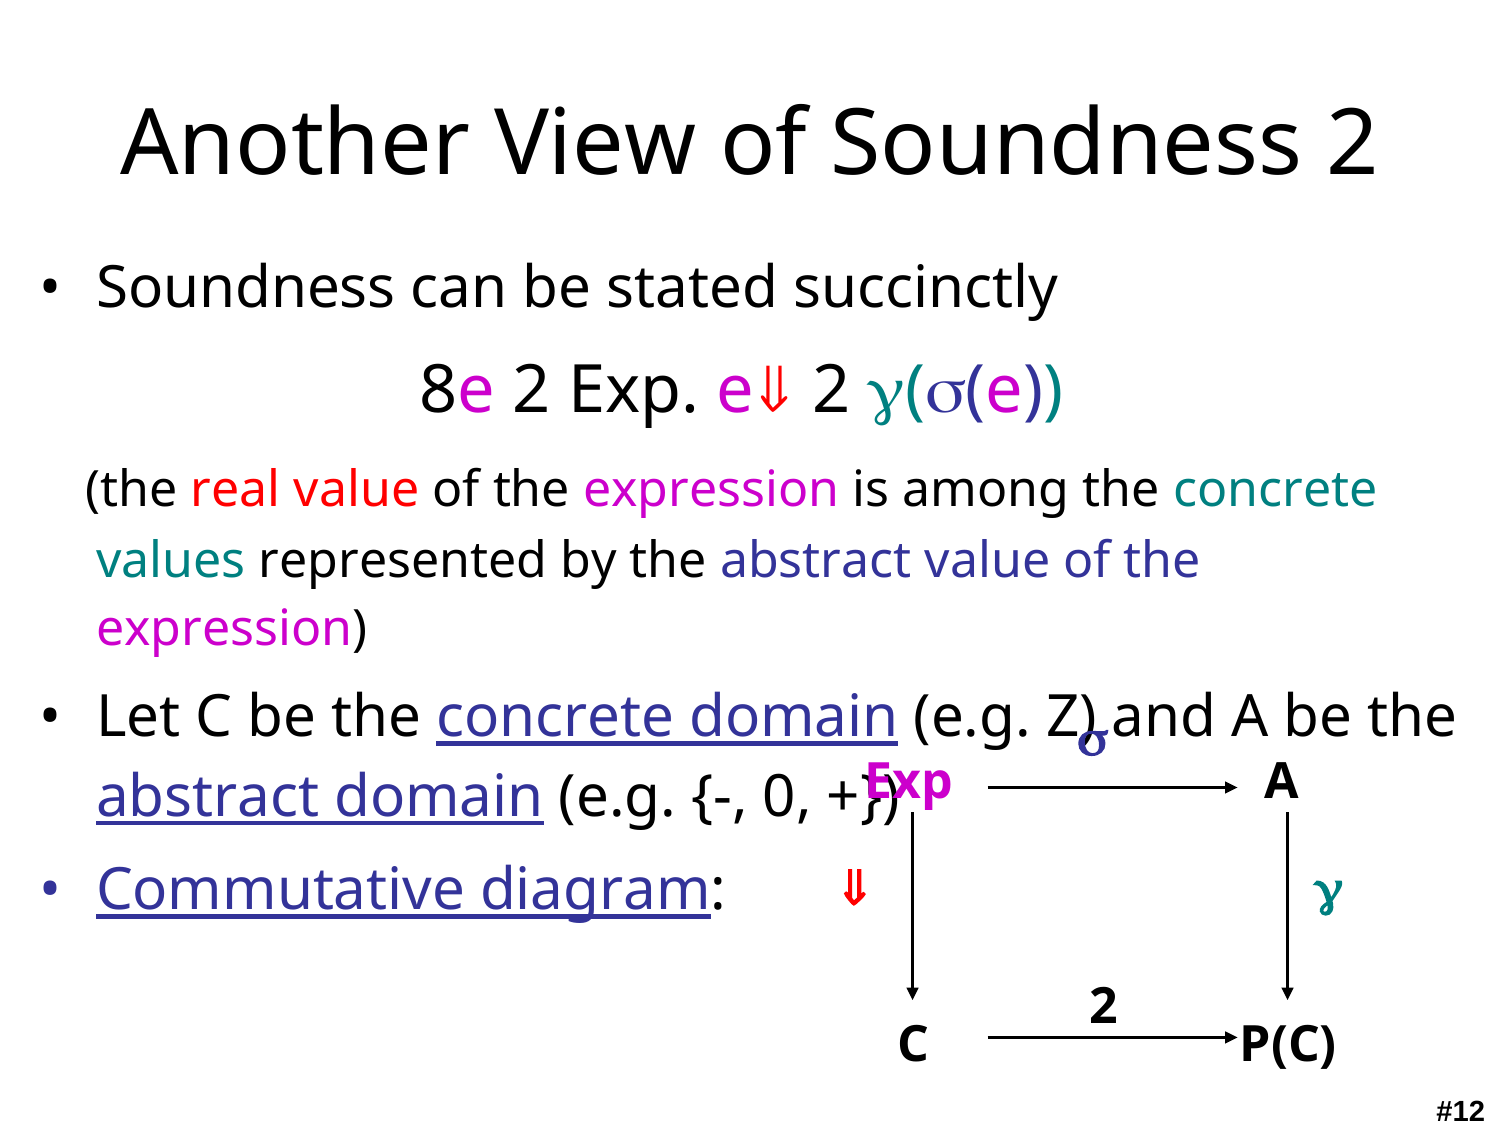

# Another View of Soundness 2
Soundness can be stated succinctly
8e 2 Exp. e 2 ((e))
 (the real value of the expression is among the concrete values represented by the abstract value of the expression)
Let C be the concrete domain (e.g. Z) and A be the abstract domain (e.g. {-, 0, +})
Commutative diagram:

Exp
A


2
C
P(C)
12